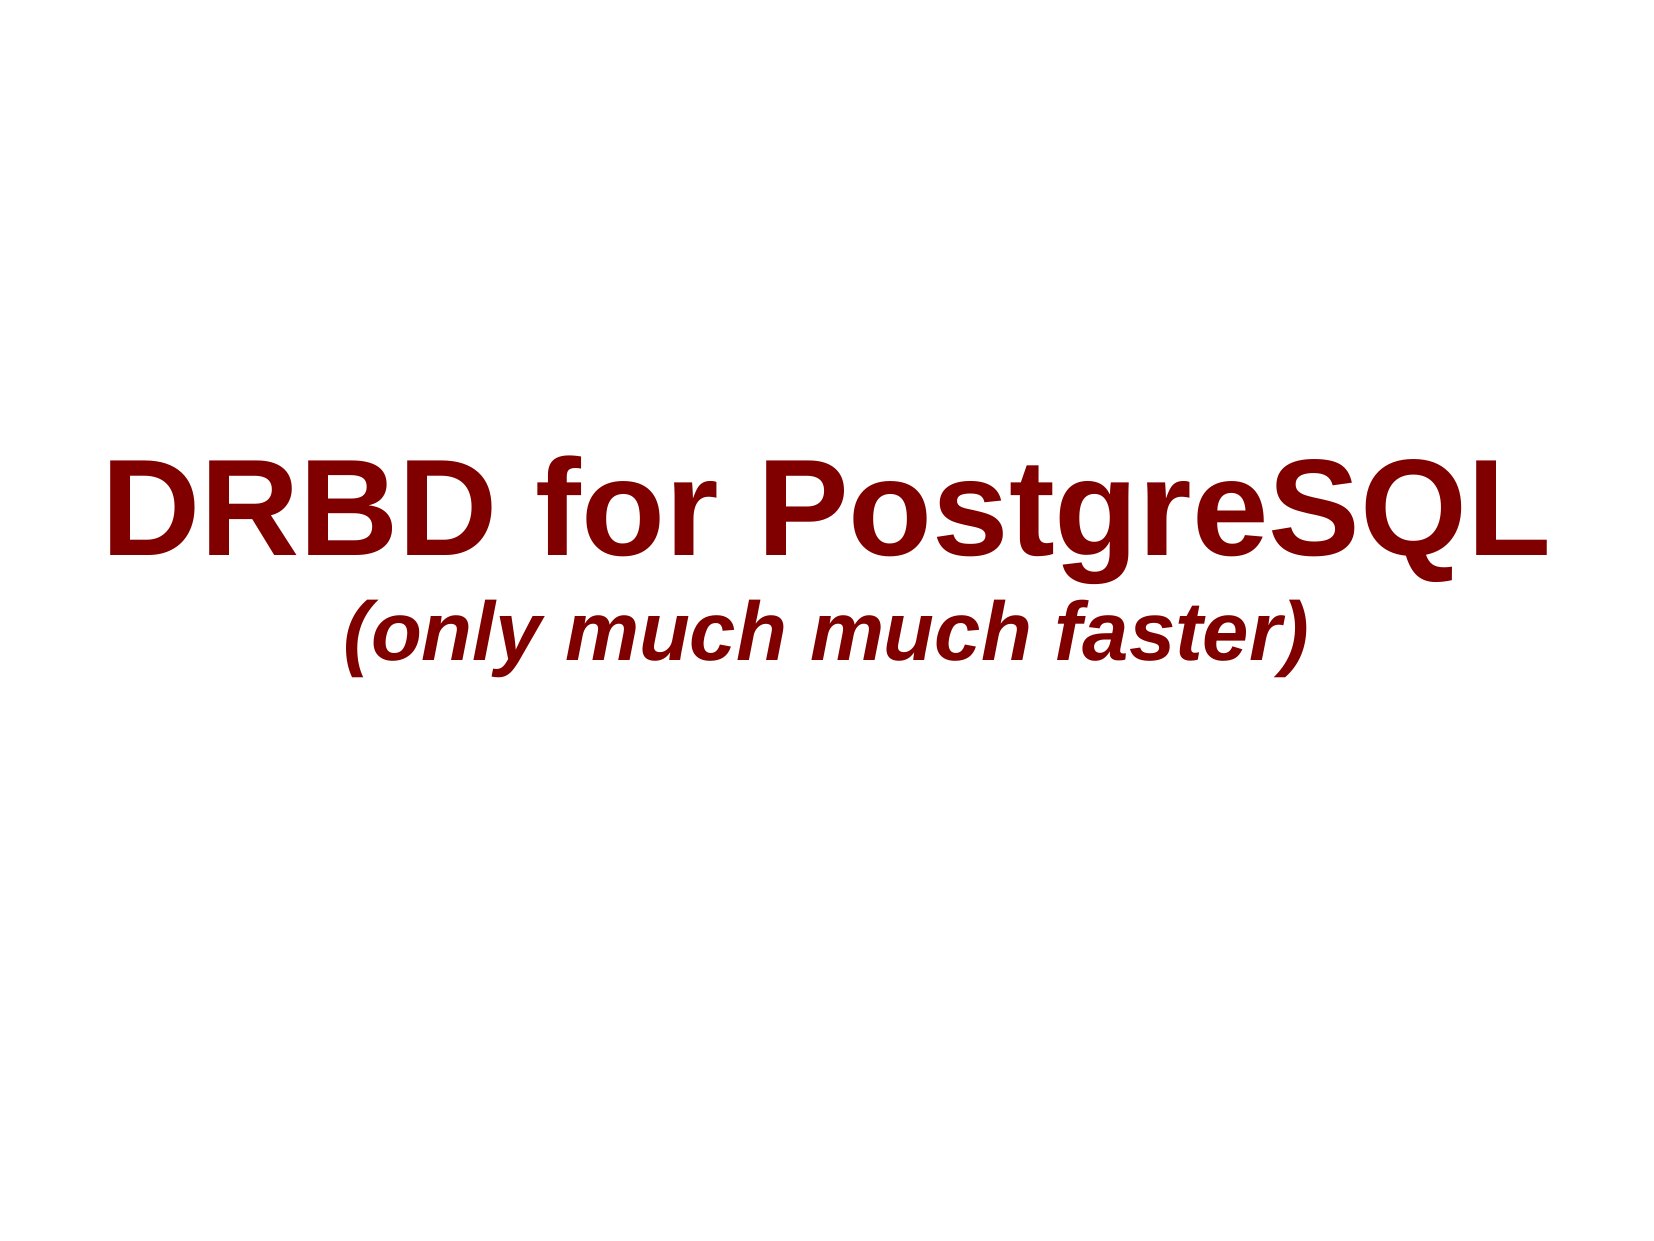

# DRBD for PostgreSQL (only much much faster)